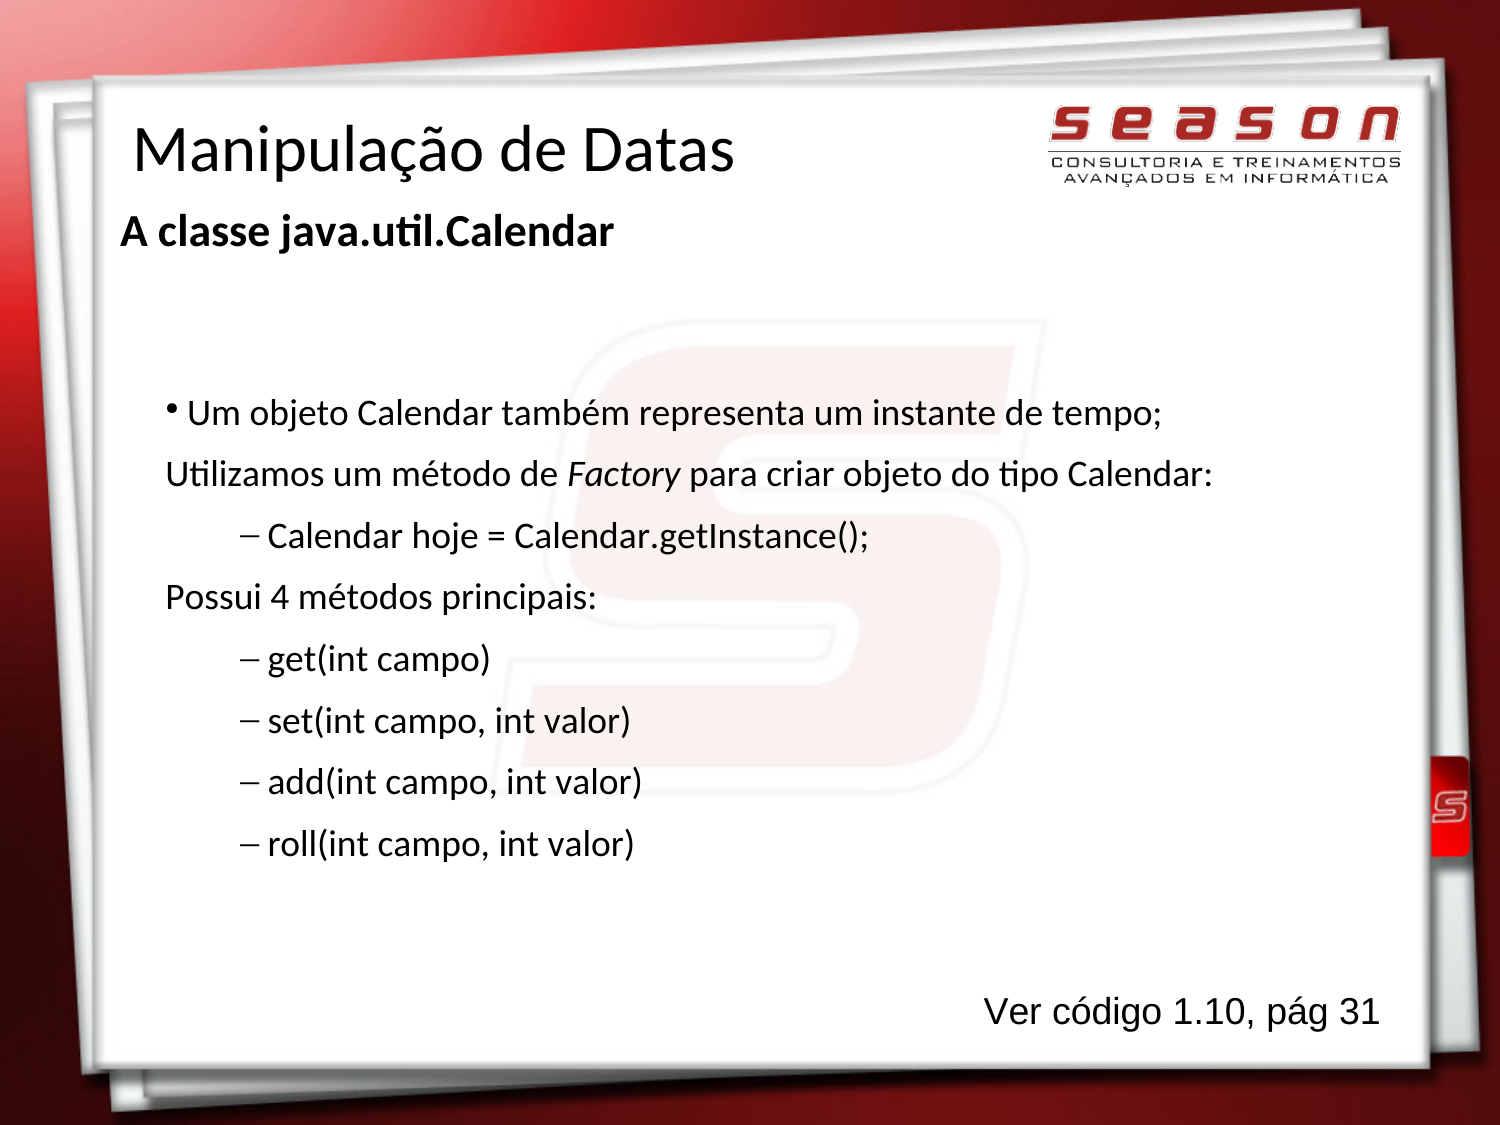

# Manipulação de Datas
A classe java.util.Calendar
 Um objeto Calendar também representa um instante de tempo;
Utilizamos um método de Factory para criar objeto do tipo Calendar:
 Calendar hoje = Calendar.getInstance();
Possui 4 métodos principais:
 get(int campo)
 set(int campo, int valor)
 add(int campo, int valor)
 roll(int campo, int valor)
Ver código 1.10, pág 31